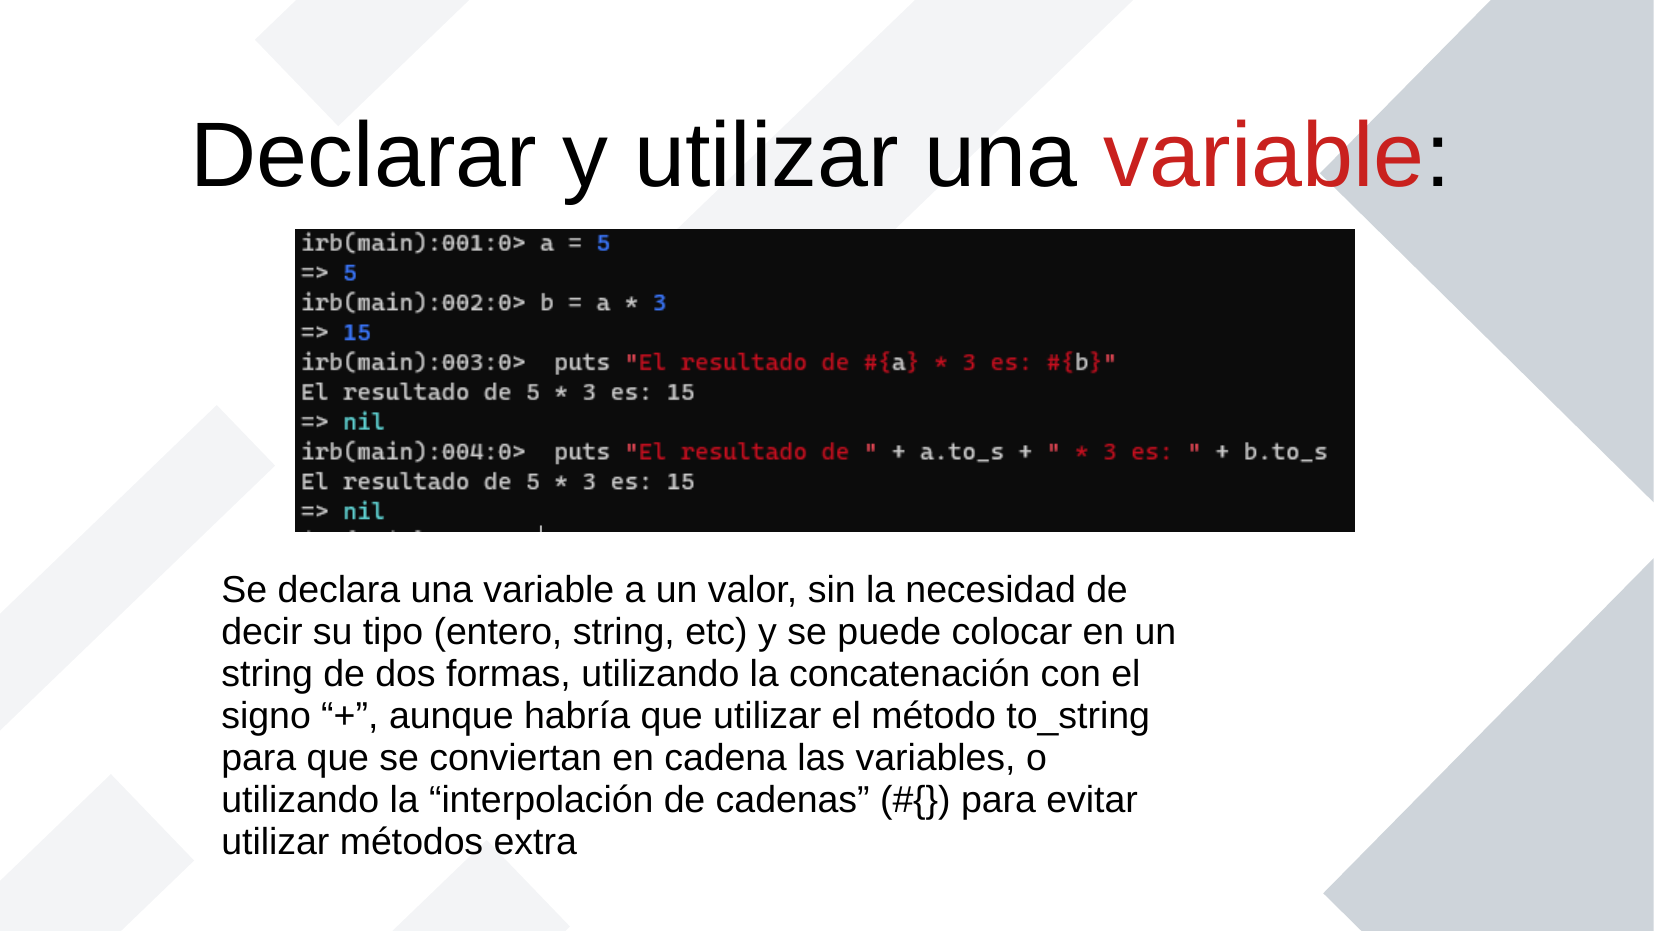

# Declarar y utilizar una variable:
Se declara una variable a un valor, sin la necesidad de decir su tipo (entero, string, etc) y se puede colocar en un string de dos formas, utilizando la concatenación con el signo “+”, aunque habría que utilizar el método to_string para que se conviertan en cadena las variables, o utilizando la “interpolación de cadenas” (#{}) para evitar utilizar métodos extra